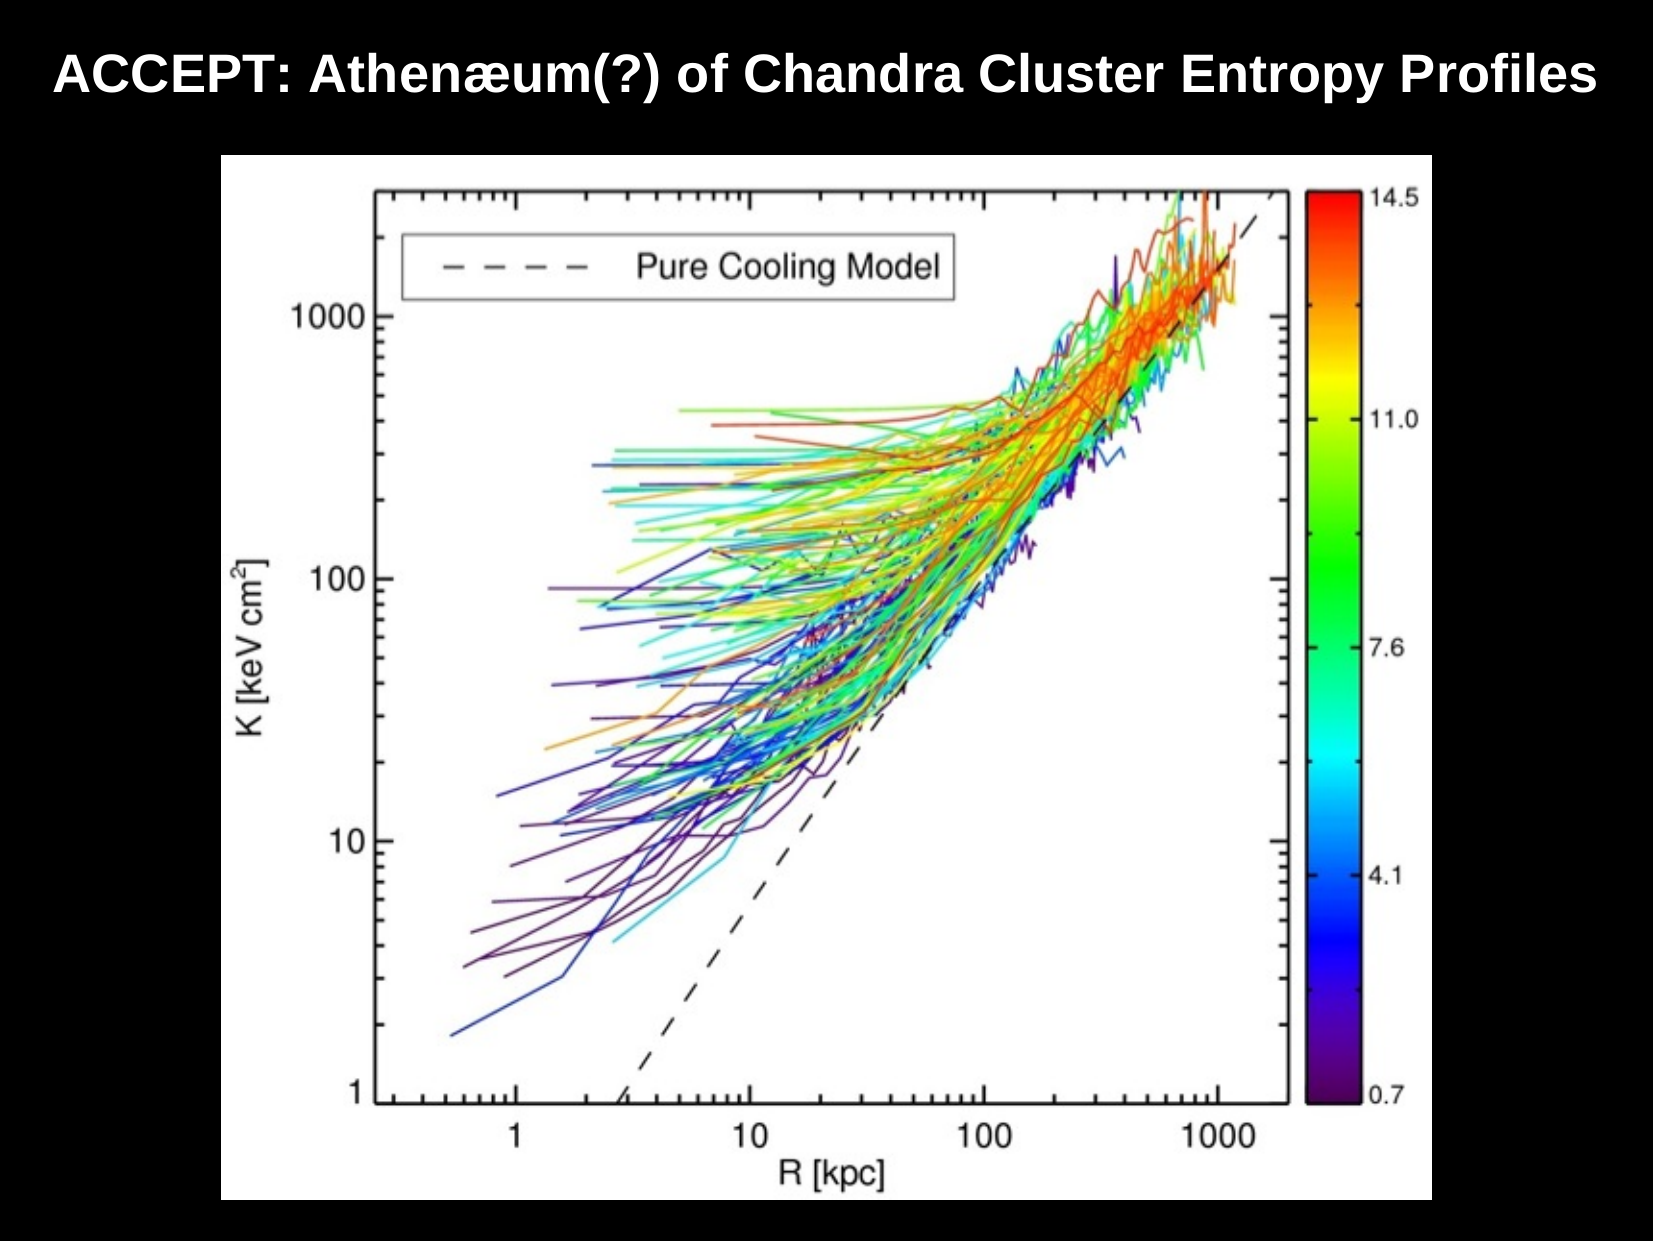

ACCEPT: Athenæum(?) of Chandra Cluster Entropy Profiles